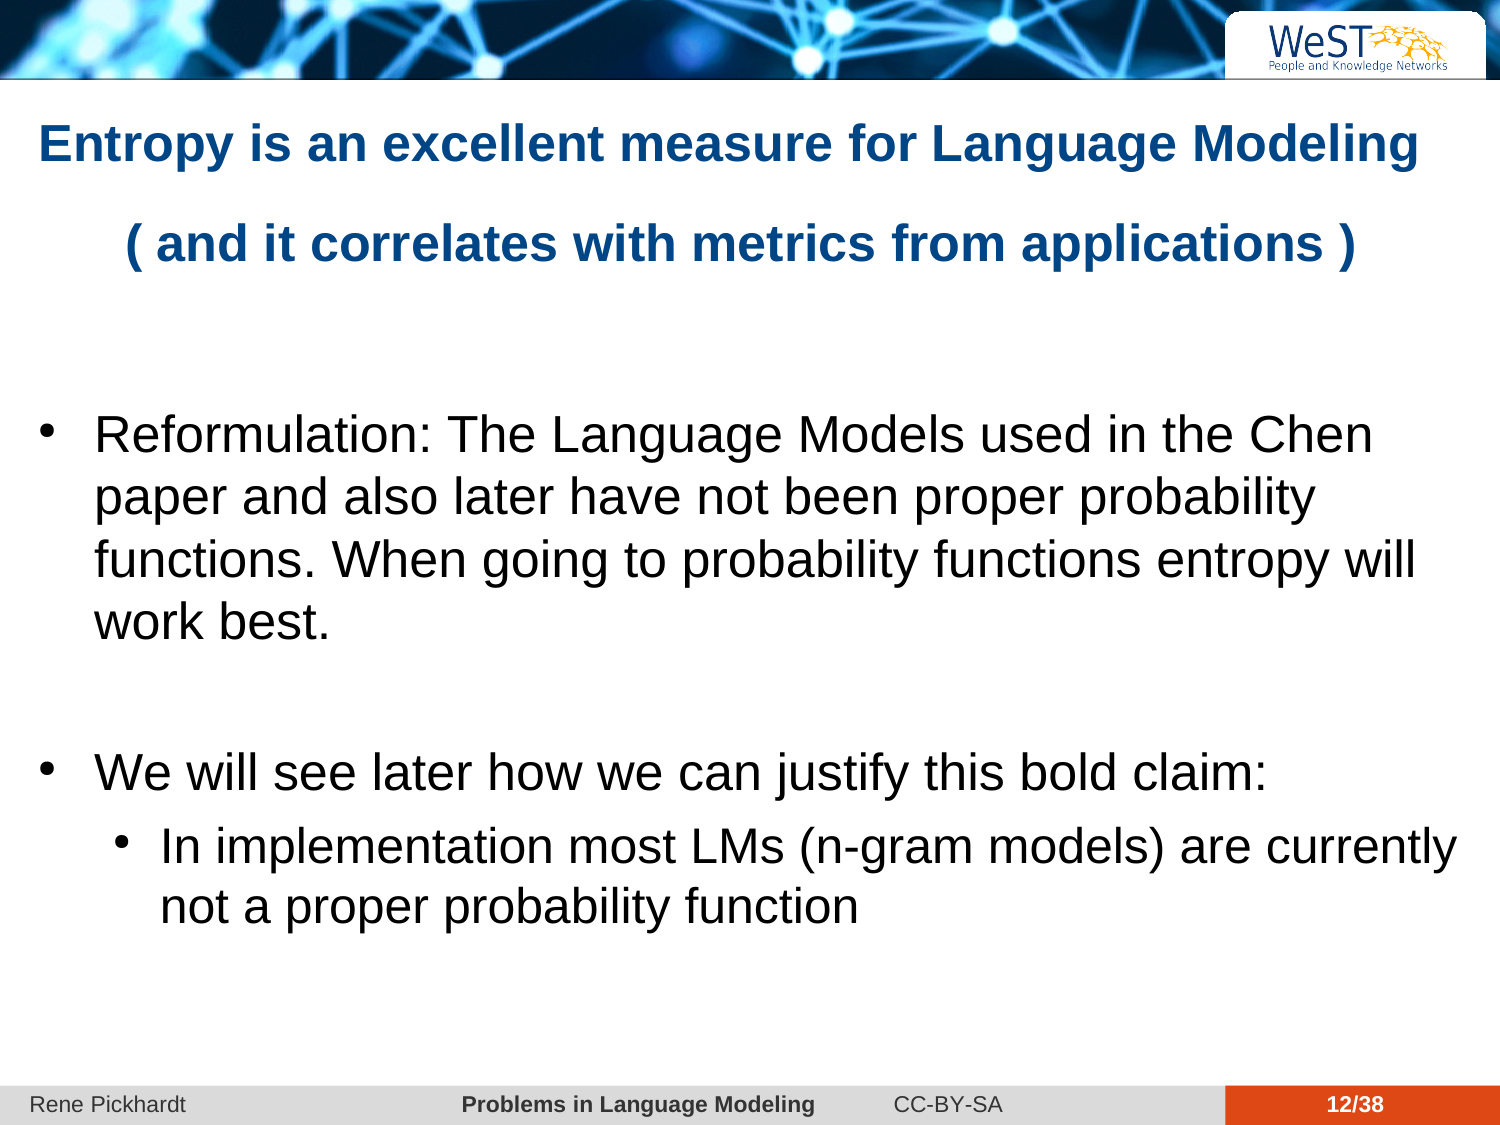

# Entropy is an excellent measure for Language Modeling ( and it correlates with metrics from applications )
Reformulation: The Language Models used in the Chen paper and also later have not been proper probability functions. When going to probability functions entropy will work best.
We will see later how we can justify this bold claim:
In implementation most LMs (n-gram models) are currently not a proper probability function